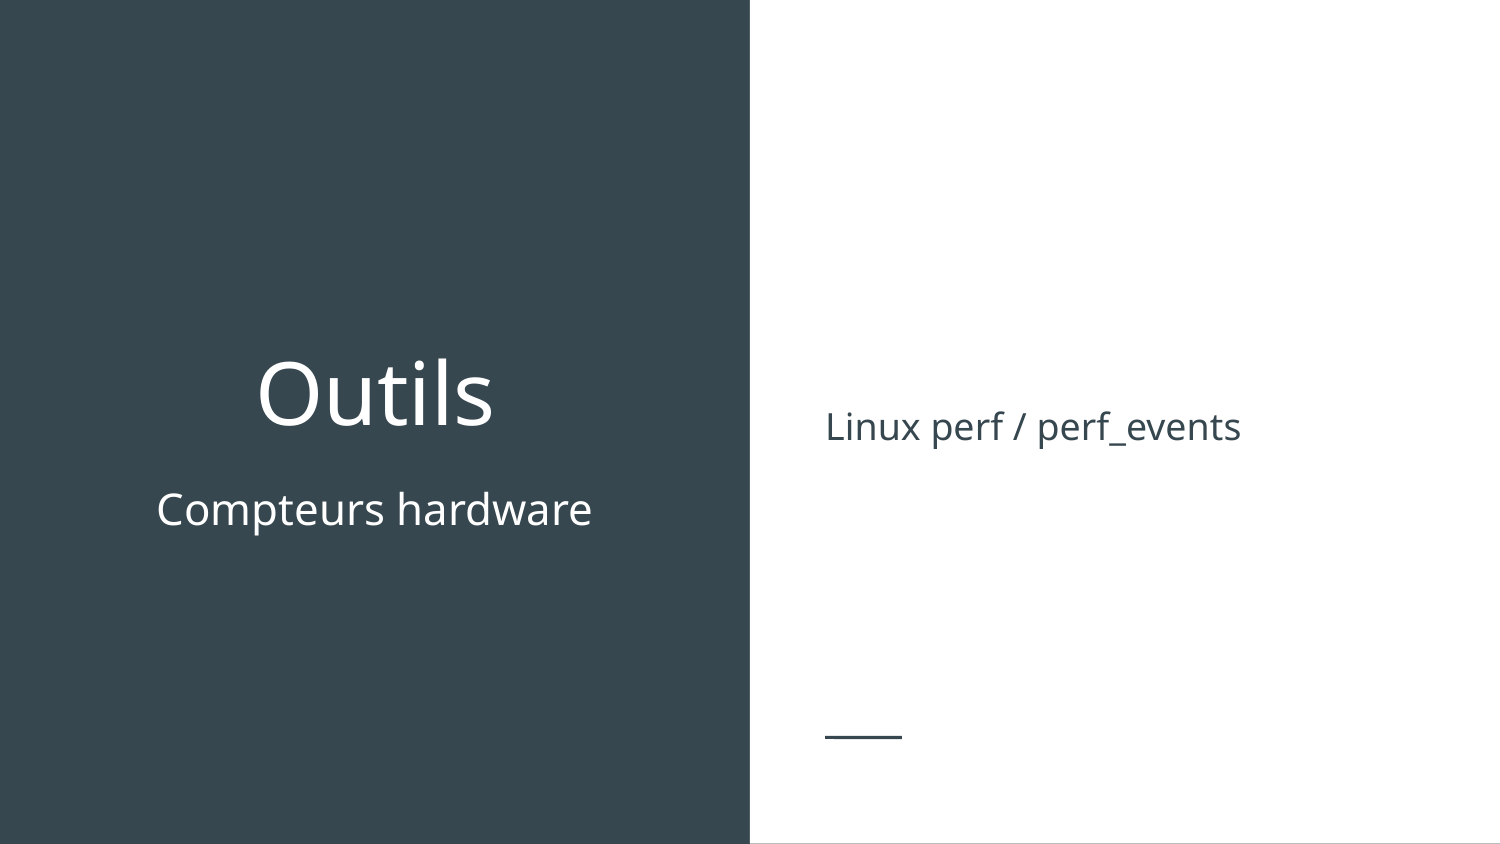

Linux perf / perf_events
# Outils
Compteurs hardware